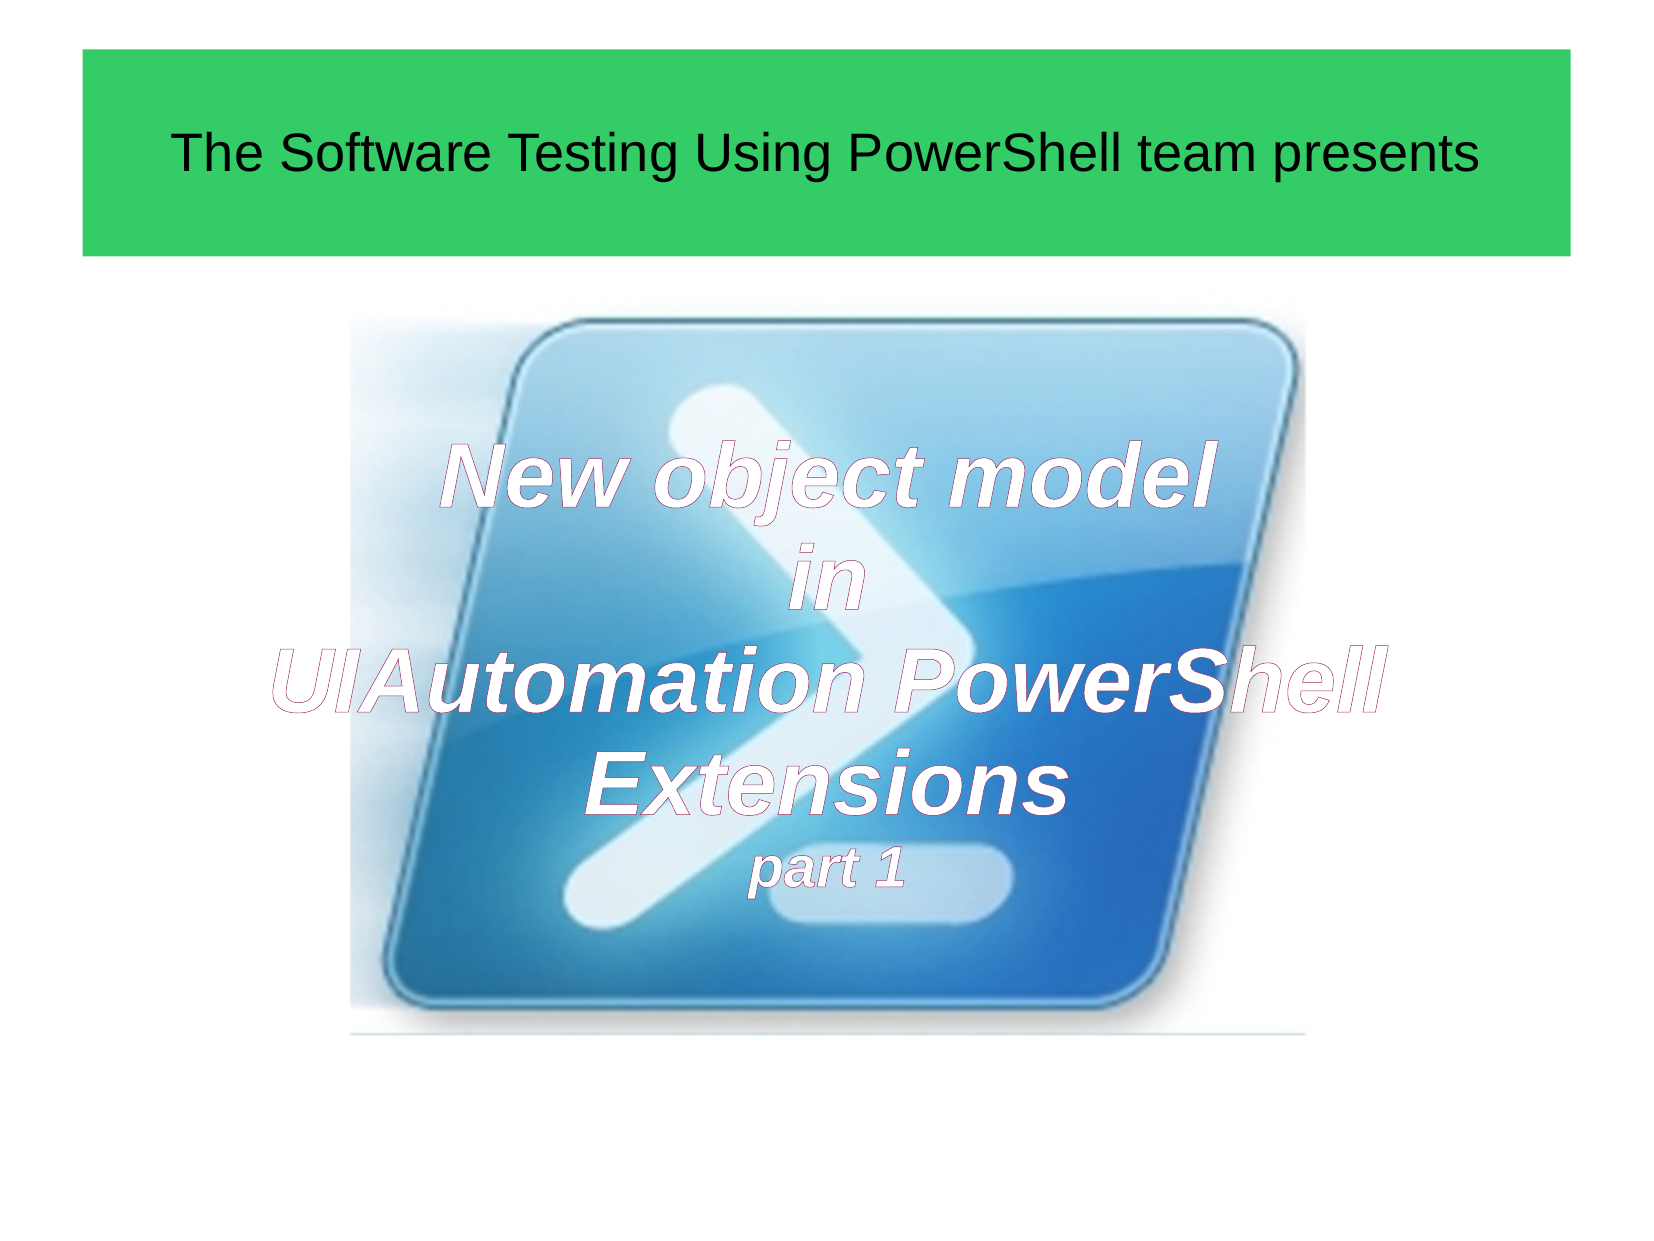

The Software Testing Using PowerShell team presents
# New object model
in
UIAutomation PowerShell Extensions
part 1